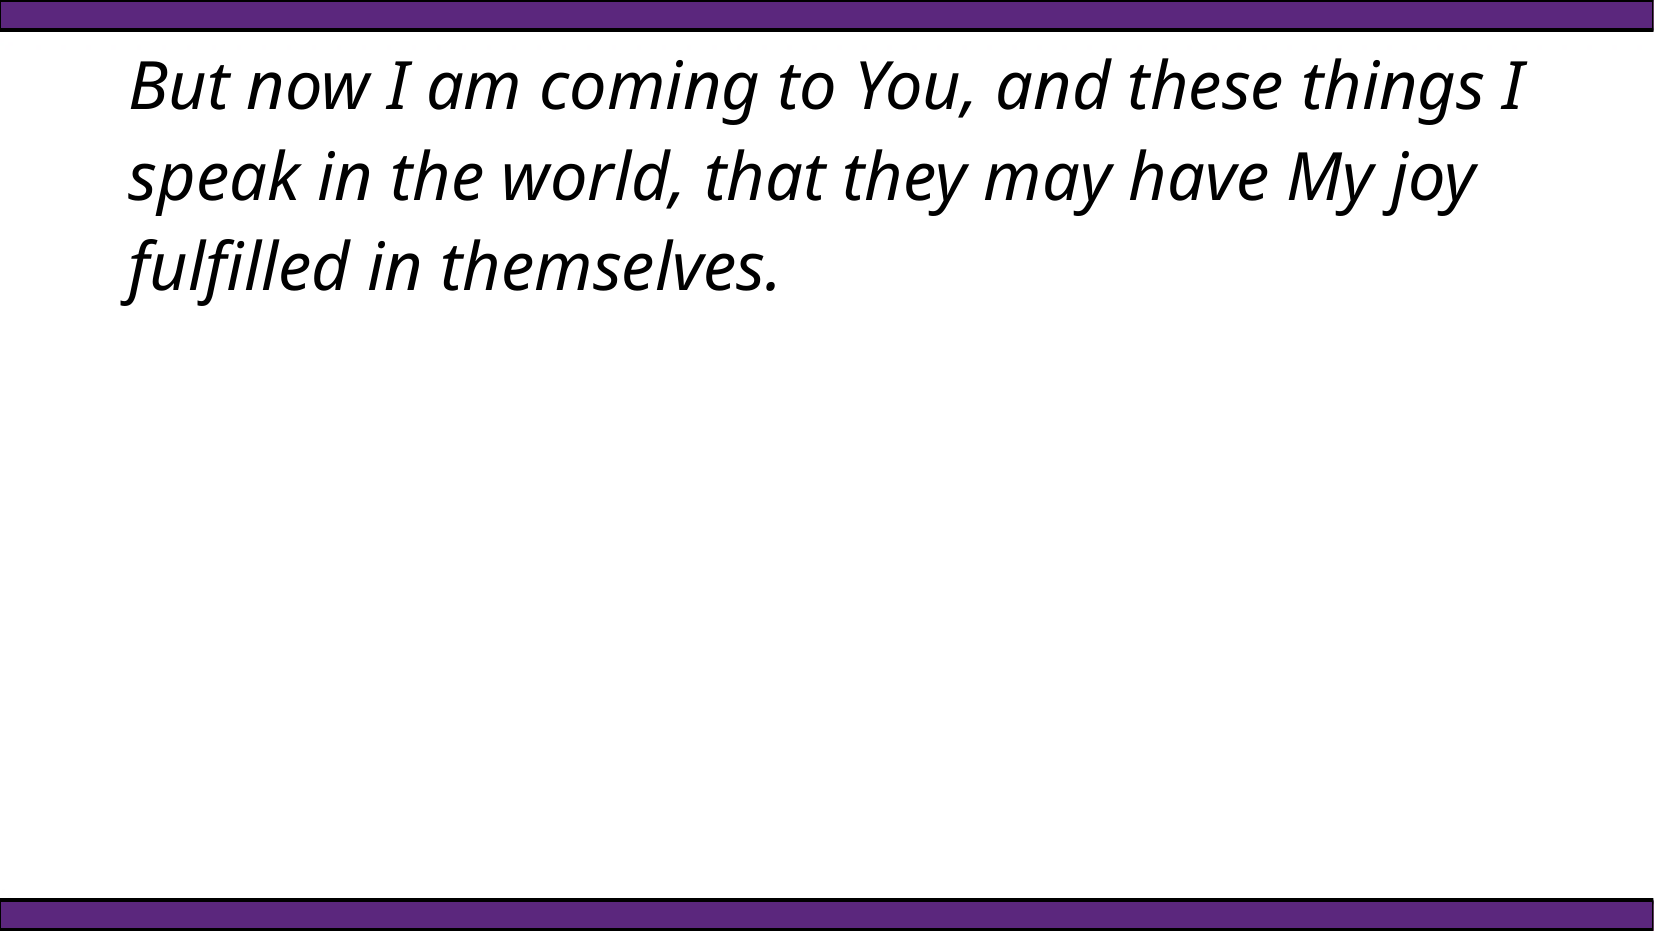

But now I am coming to You, and these things I
 speak in the world, that they may have My joy
 fulfilled in themselves.